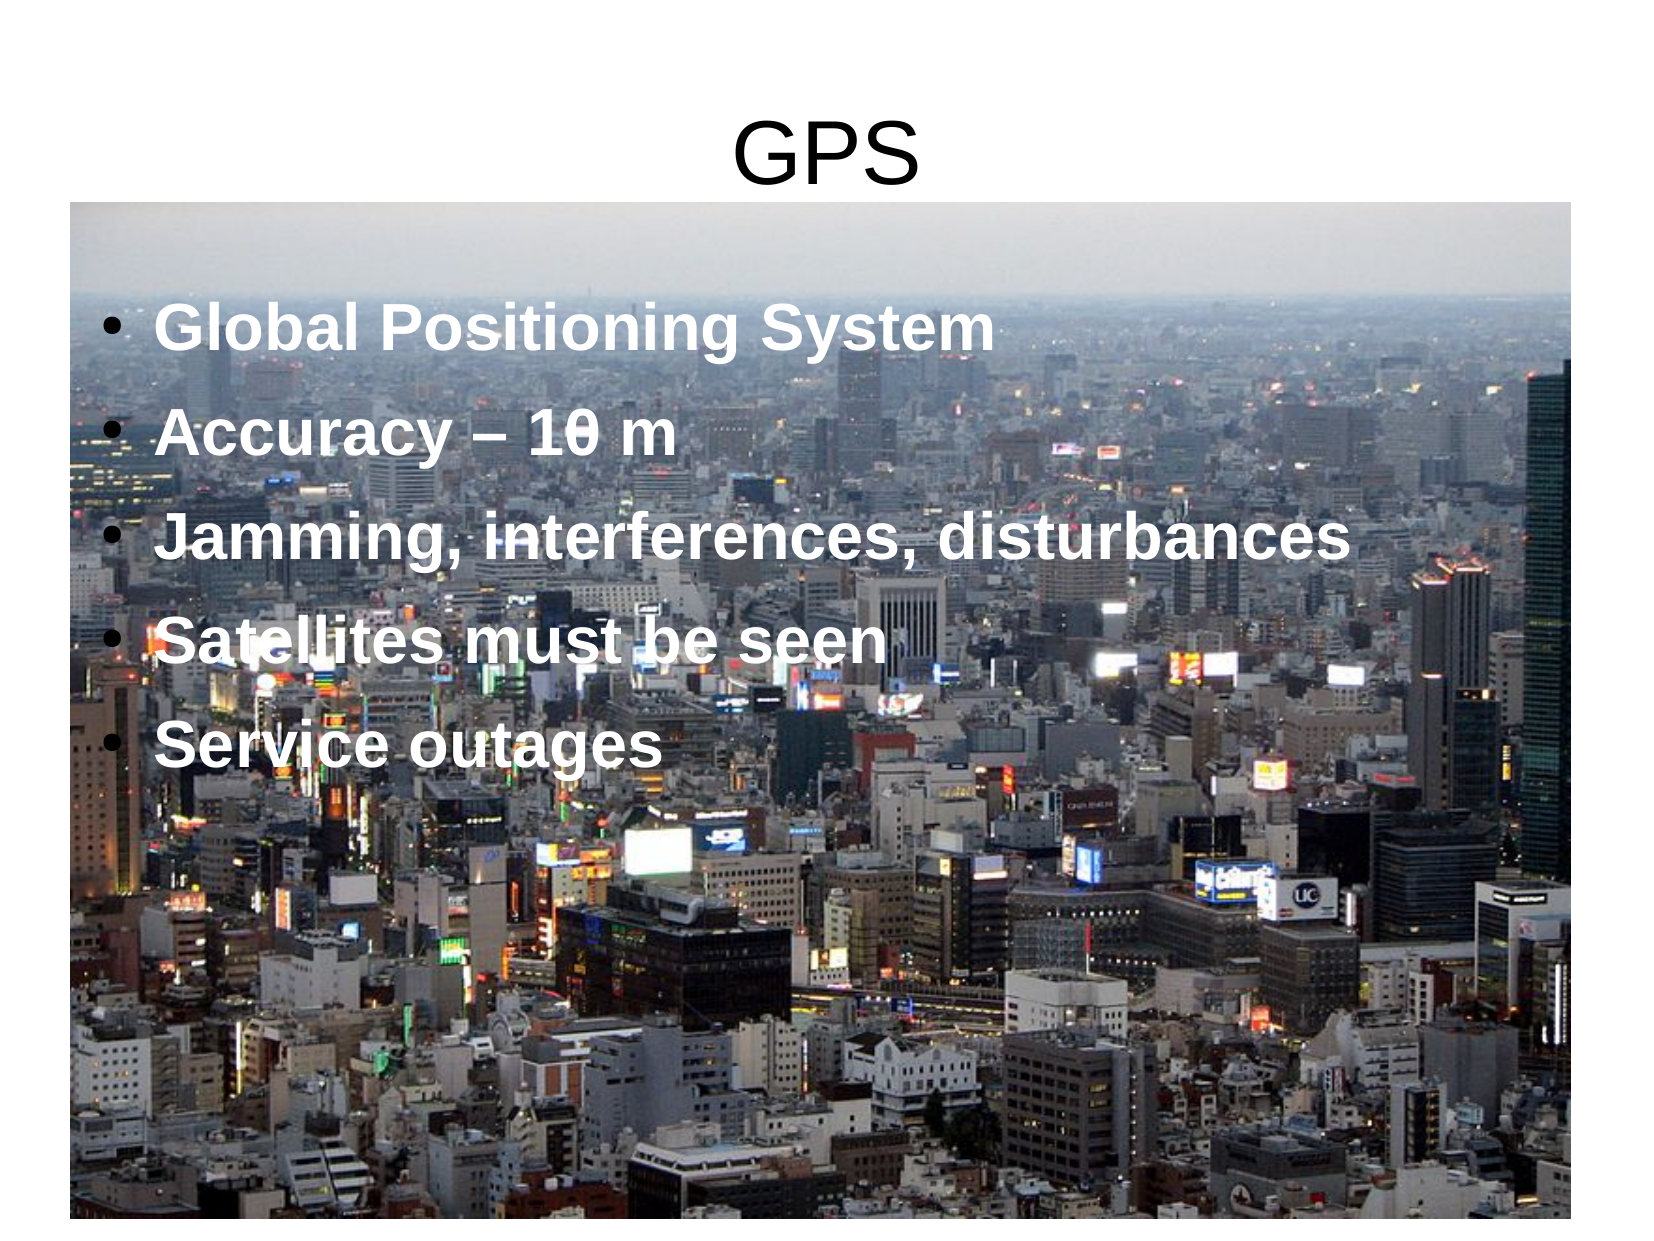

# GPS
Global Positioning System
Accuracy – 10 m
Jamming, interferences, disturbances
Satellites must be seen
Service outages